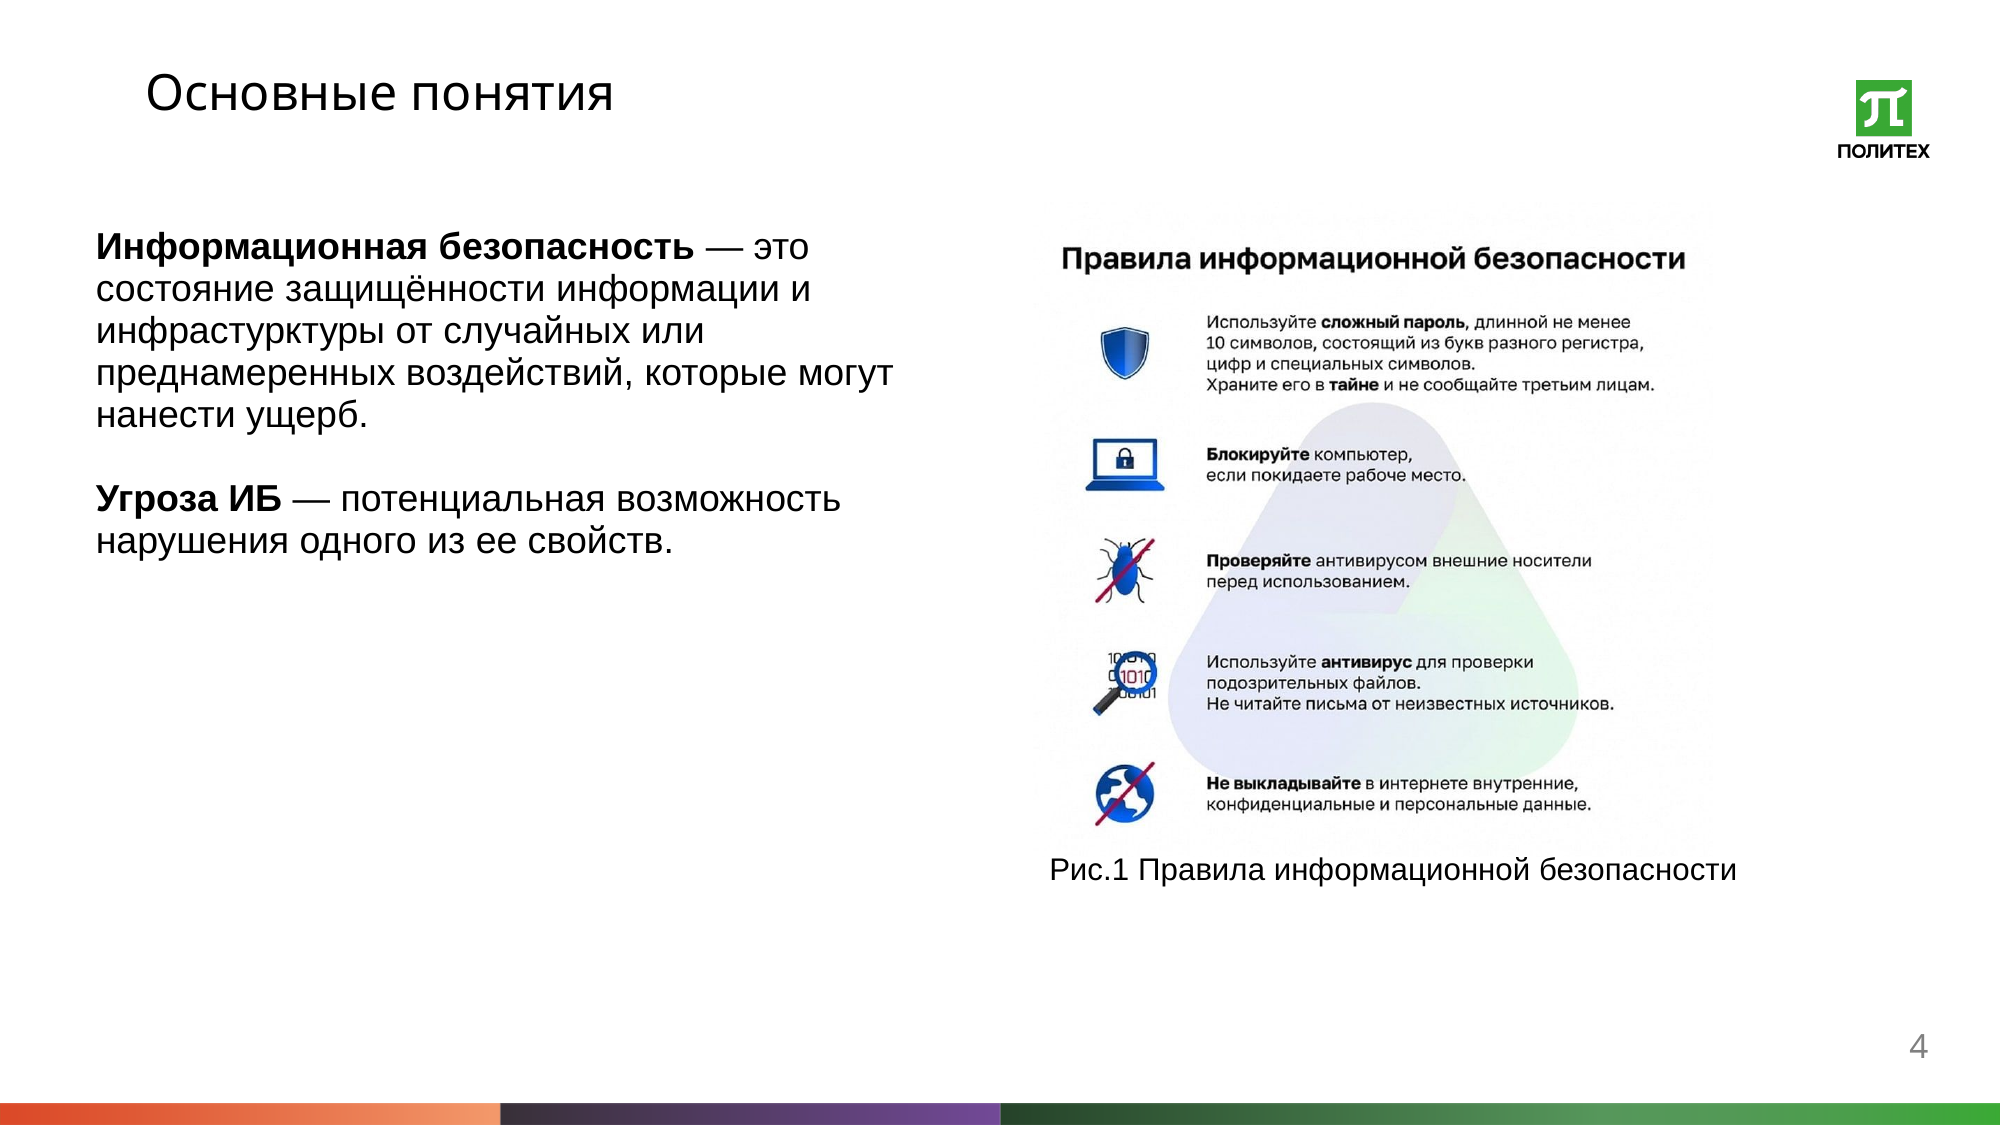

Основные понятия
Информационная безопасность — это состояние защищённости информации и инфрастурктуры от случайных или преднамеренных воздействий, которые могут нанести ущерб.
Угроза ИБ — потенциальная возможность нарушения одного из ее свойств.
Рис.1 Правила информационной безопасности